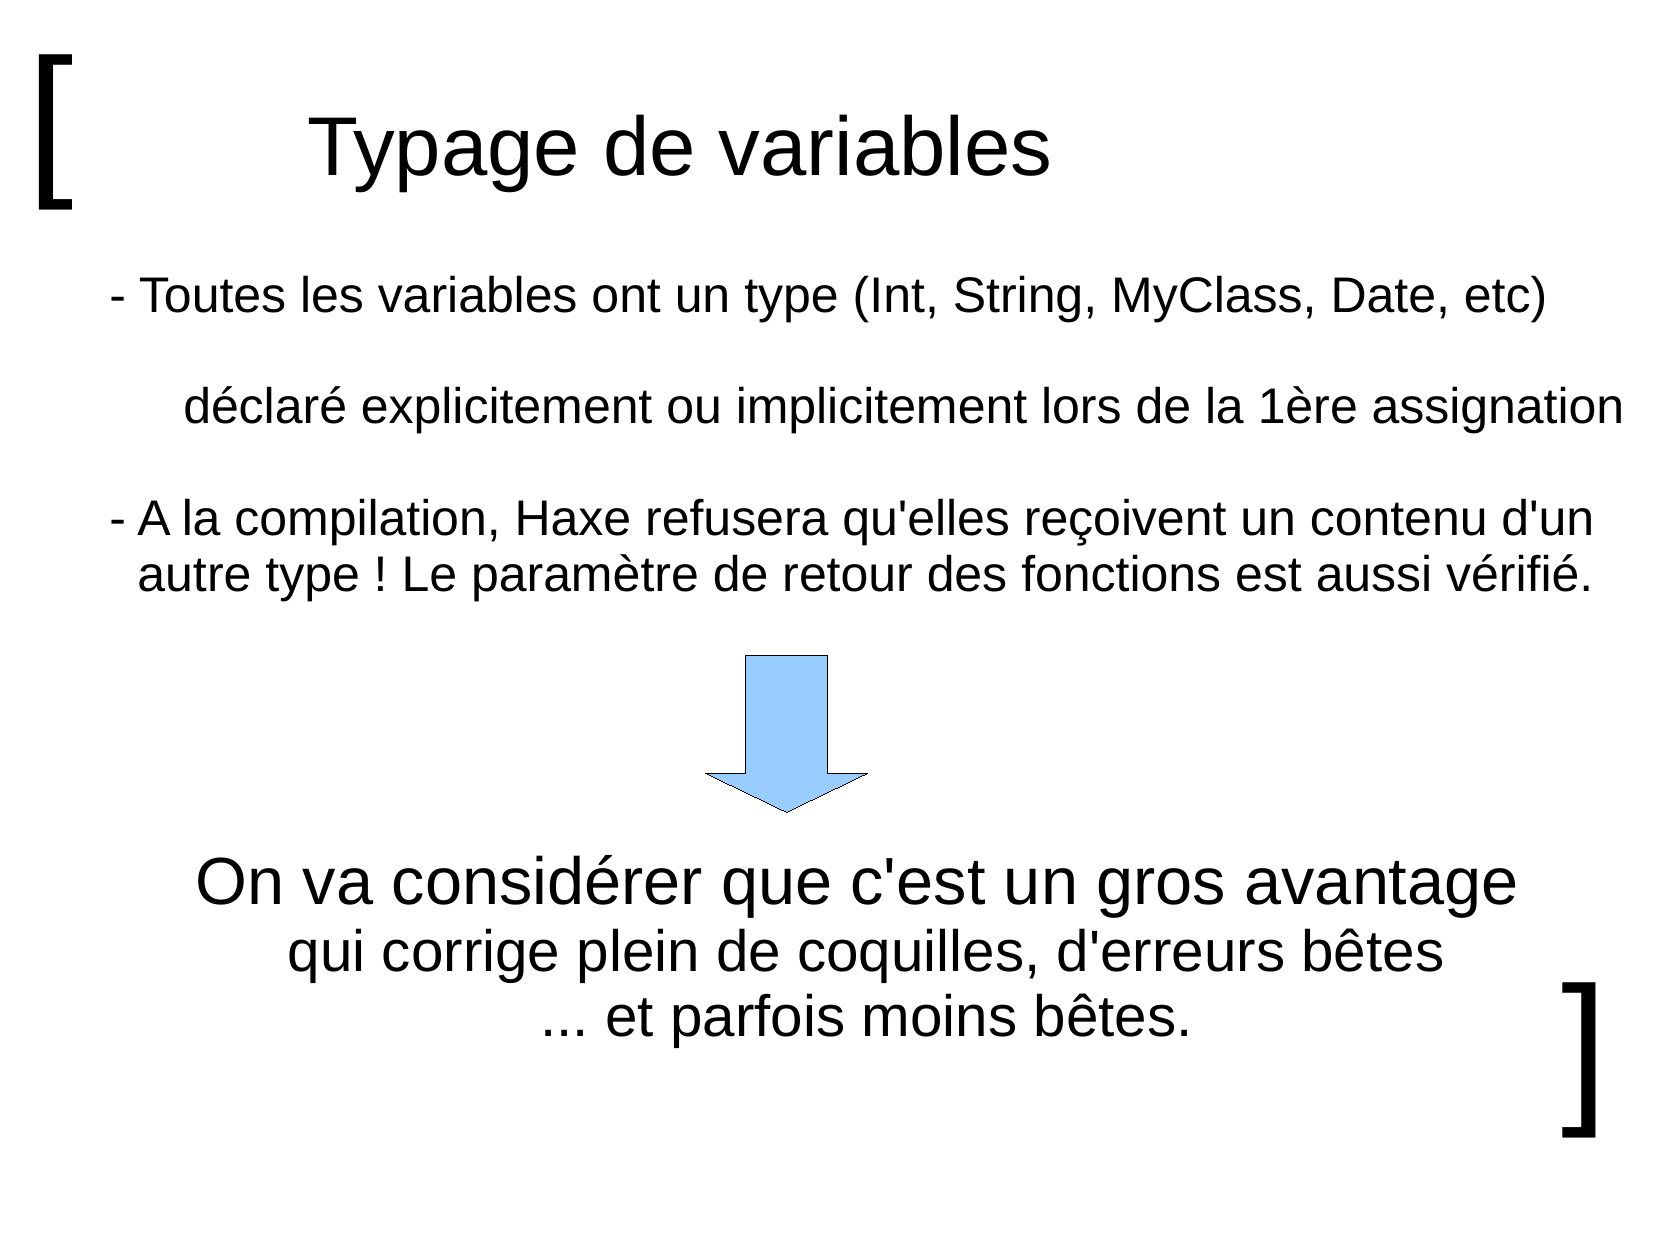

[
Typage de variables
- Toutes les variables ont un type (Int, String, MyClass, Date, etc)
	déclaré explicitement ou implicitement lors de la 1ère assignation
- A la compilation, Haxe refusera qu'elles reçoivent un contenu d'un
 autre type ! Le paramètre de retour des fonctions est aussi vérifié.
On va considérer que c'est un gros avantage
qui corrige plein de coquilles, d'erreurs bêtes
... et parfois moins bêtes.
]